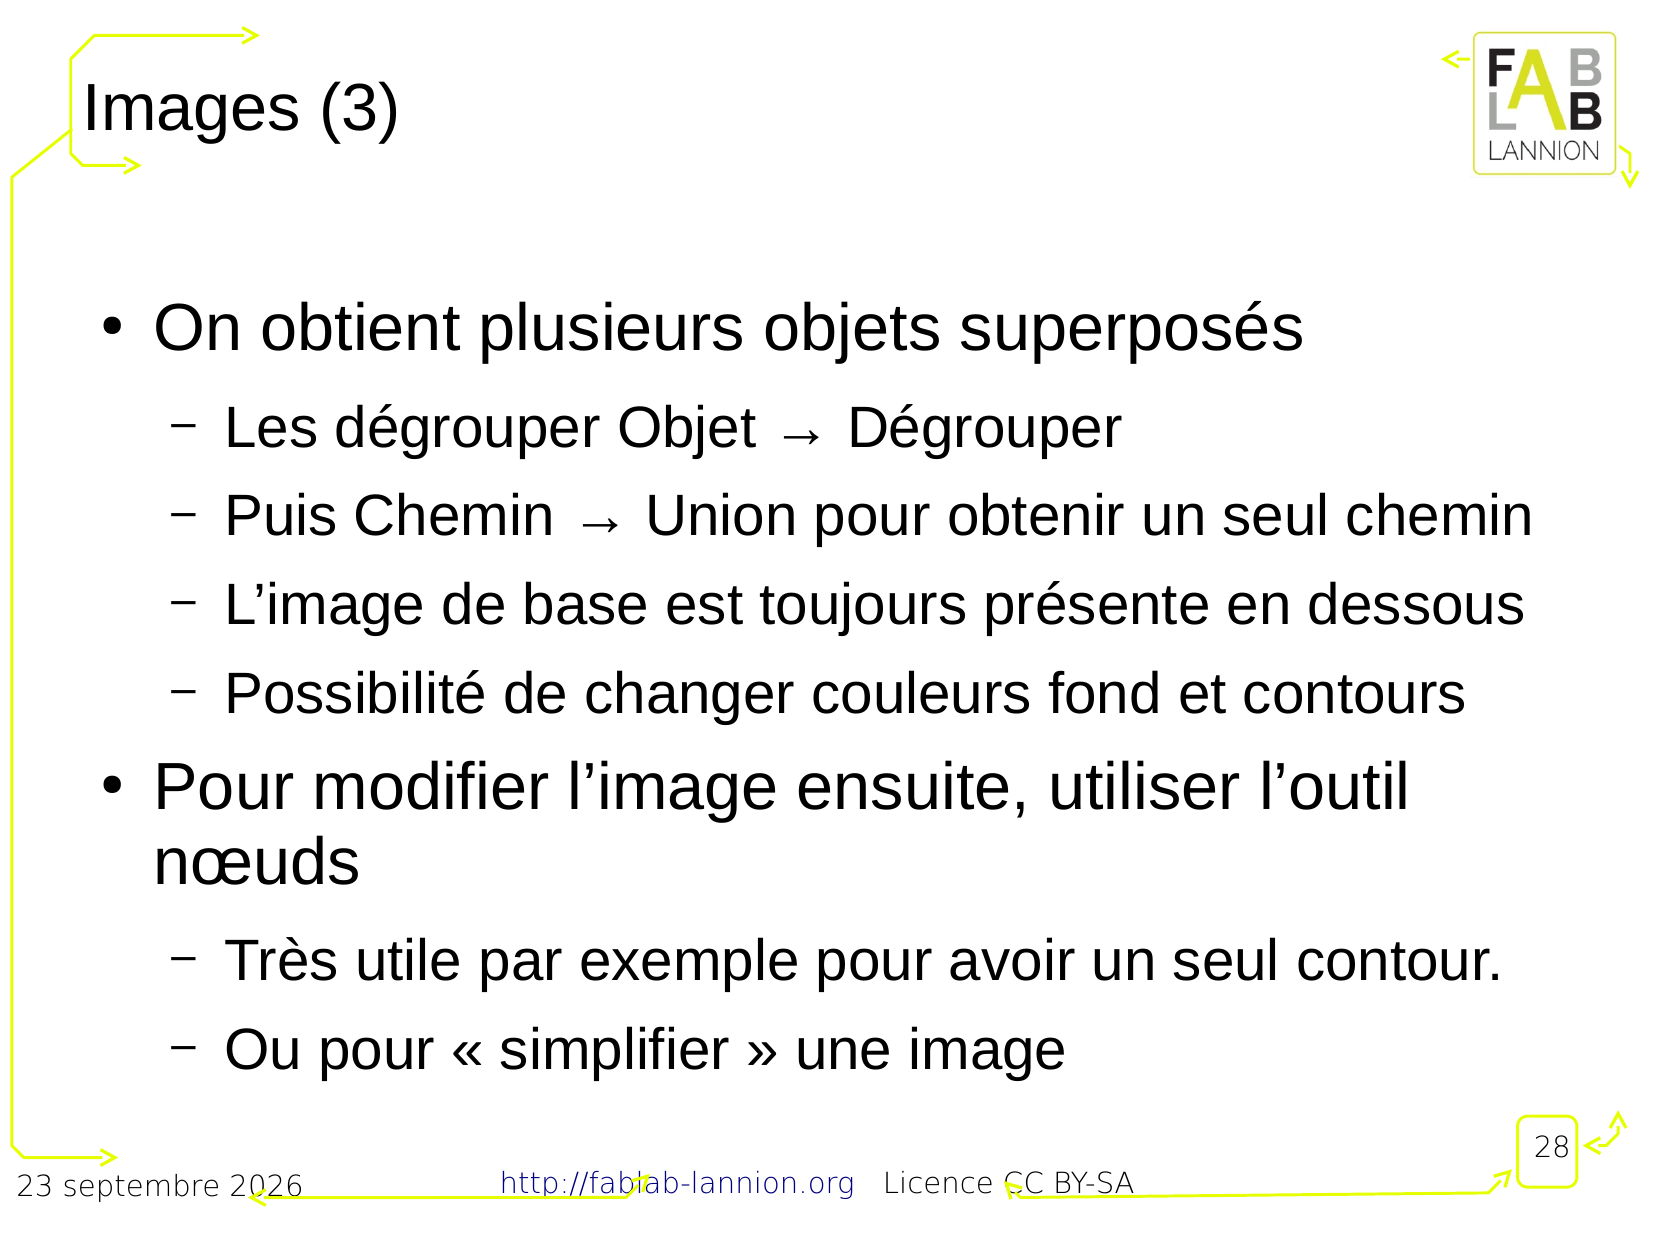

# Images (3)
On obtient plusieurs objets superposés
Les dégrouper Objet → Dégrouper
Puis Chemin → Union pour obtenir un seul chemin
L’image de base est toujours présente en dessous
Possibilité de changer couleurs fond et contours
Pour modifier l’image ensuite, utiliser l’outil nœuds
Très utile par exemple pour avoir un seul contour.
Ou pour « simplifier » une image
28